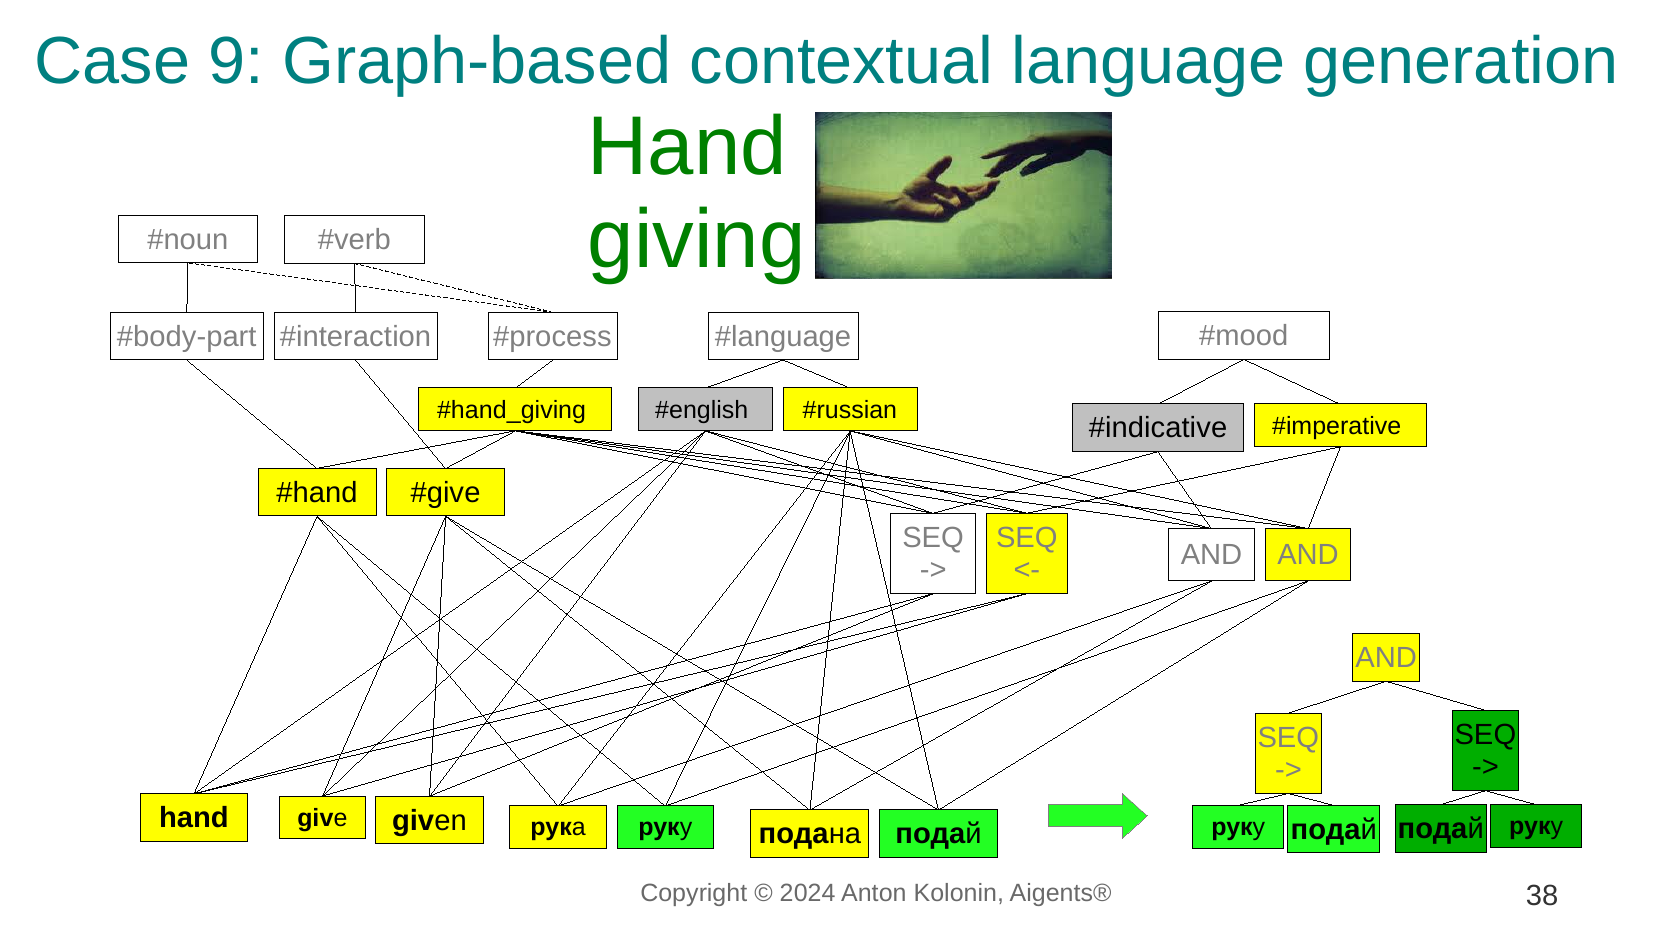

Case 9: Graph-based contextual language generation
Hand
giving
#noun
#verb
#mood
#body-part
#interaction
#process
#language
#hand_giving
#english
#russian
#indicative
#imperative
#hand
#give
SEQ
<-
SEQ
->
AND
AND
AND
SEQ
->
SEQ
->
hand
give
given
подай
руку
руку
подай
рука
руку
подана
подай
Copyright © 2024 Anton Kolonin, Aigents®
38